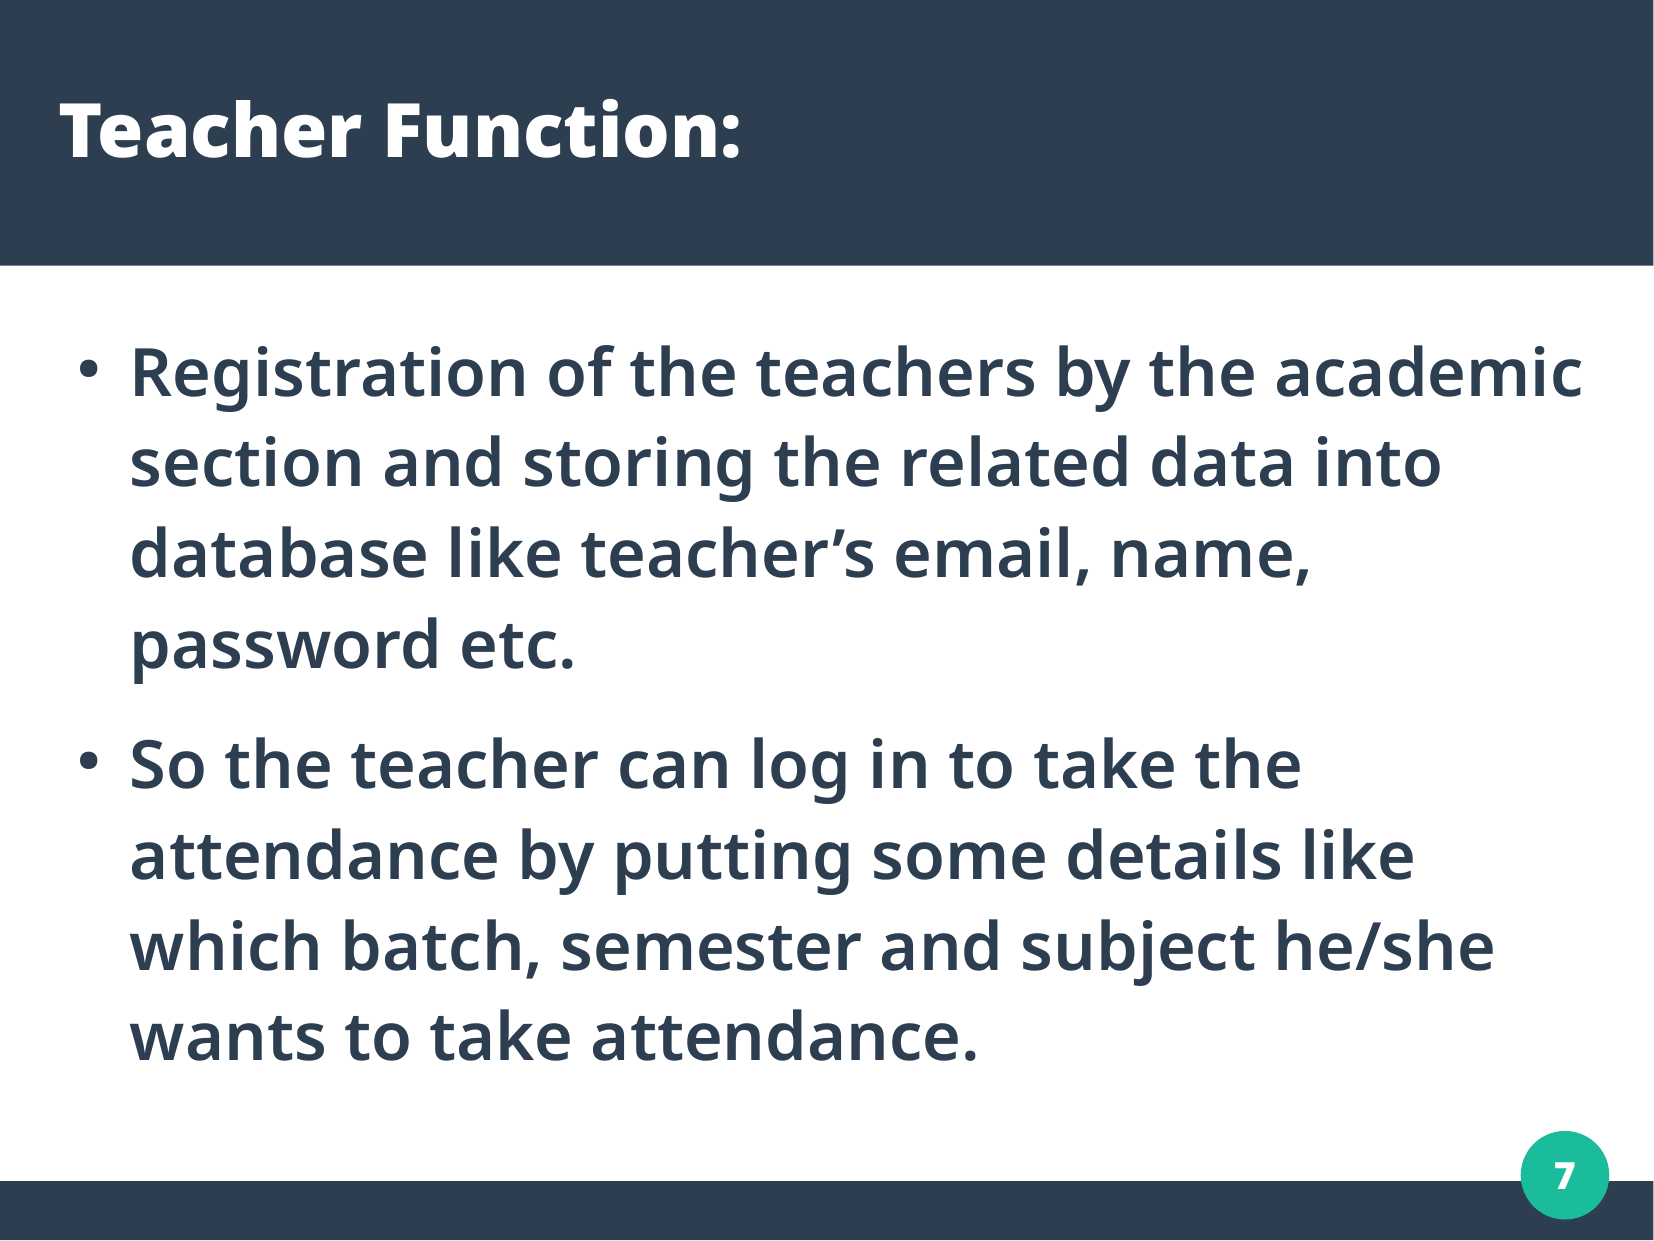

# Teacher Function:
Registration of the teachers by the academic section and storing the related data into database like teacher’s email, name, password etc.
So the teacher can log in to take the attendance by putting some details like which batch, semester and subject he/she wants to take attendance.
7